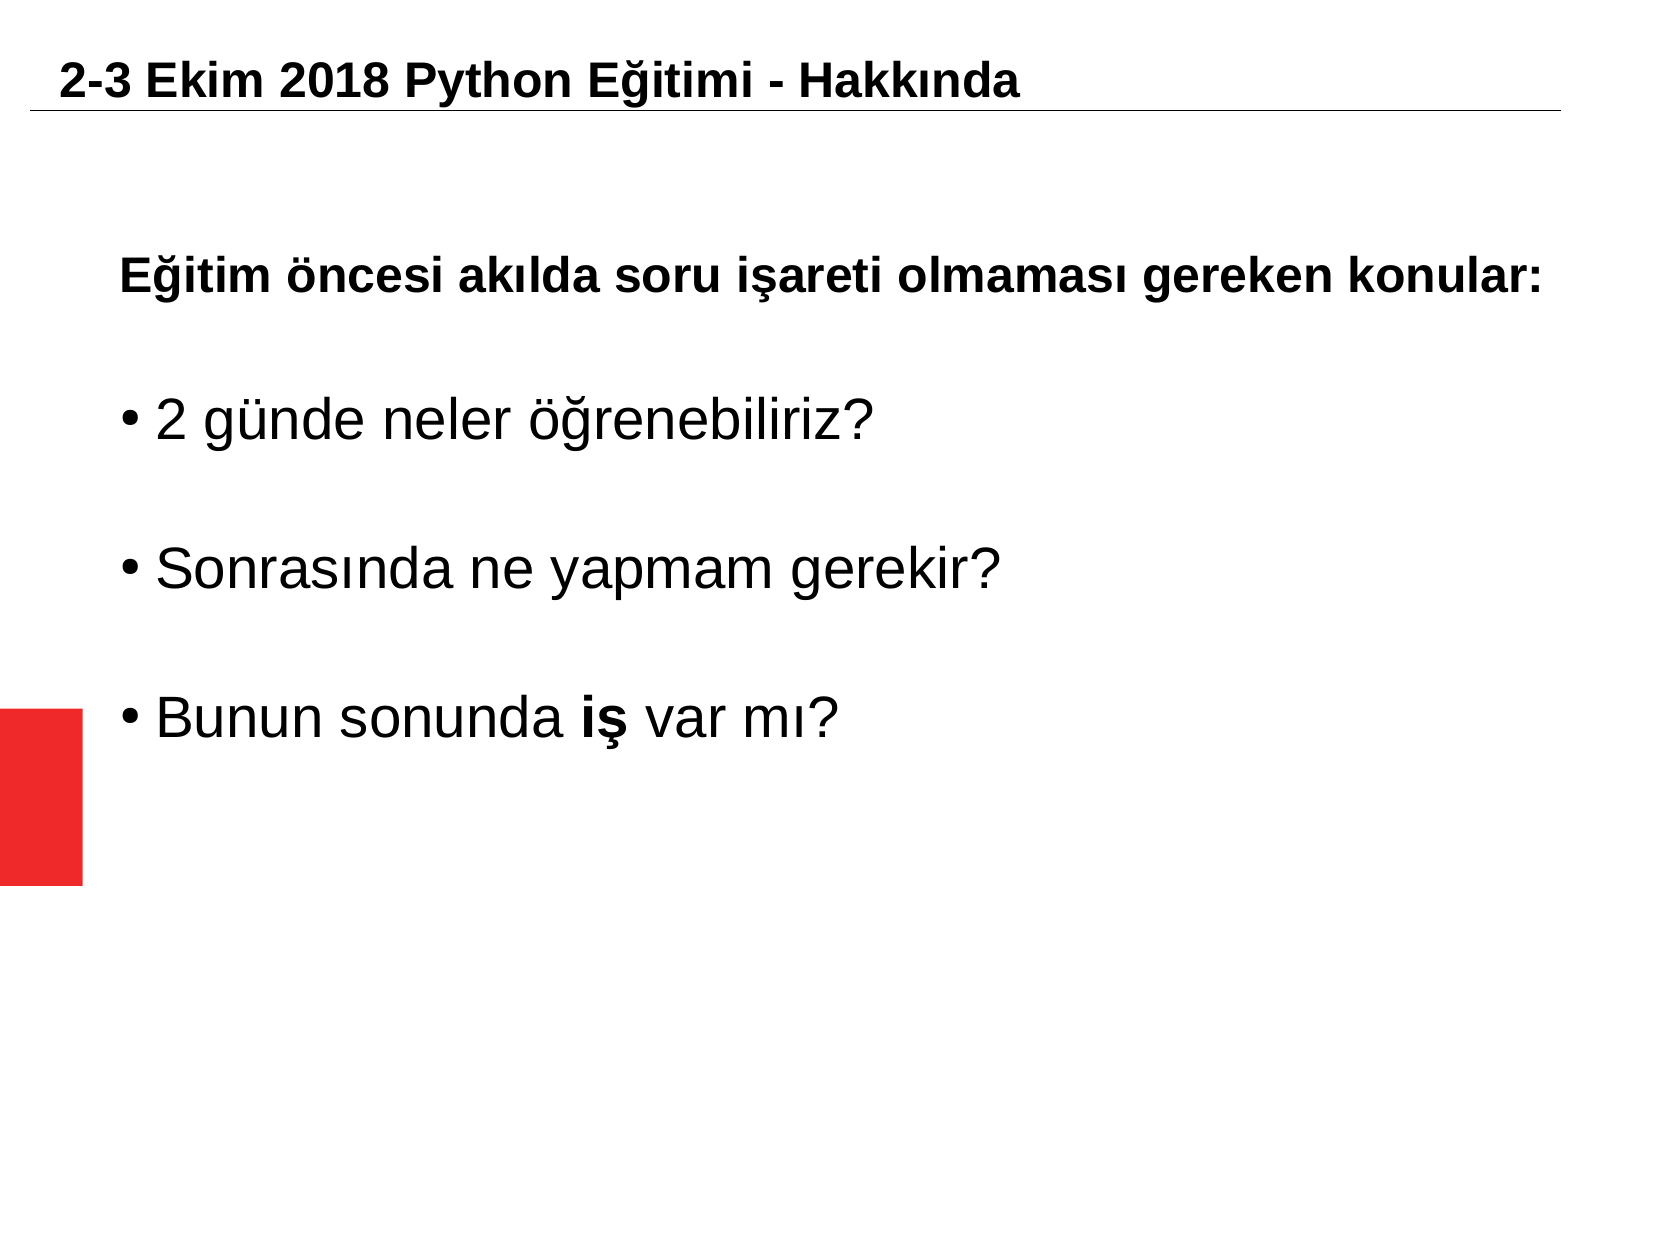

2-3 Ekim 2018 Python Eğitimi - Hakkında
Eğitim öncesi akılda soru işareti olmaması gereken konular:
2 günde neler öğrenebiliriz?
Sonrasında ne yapmam gerekir?
Bunun sonunda iş var mı?